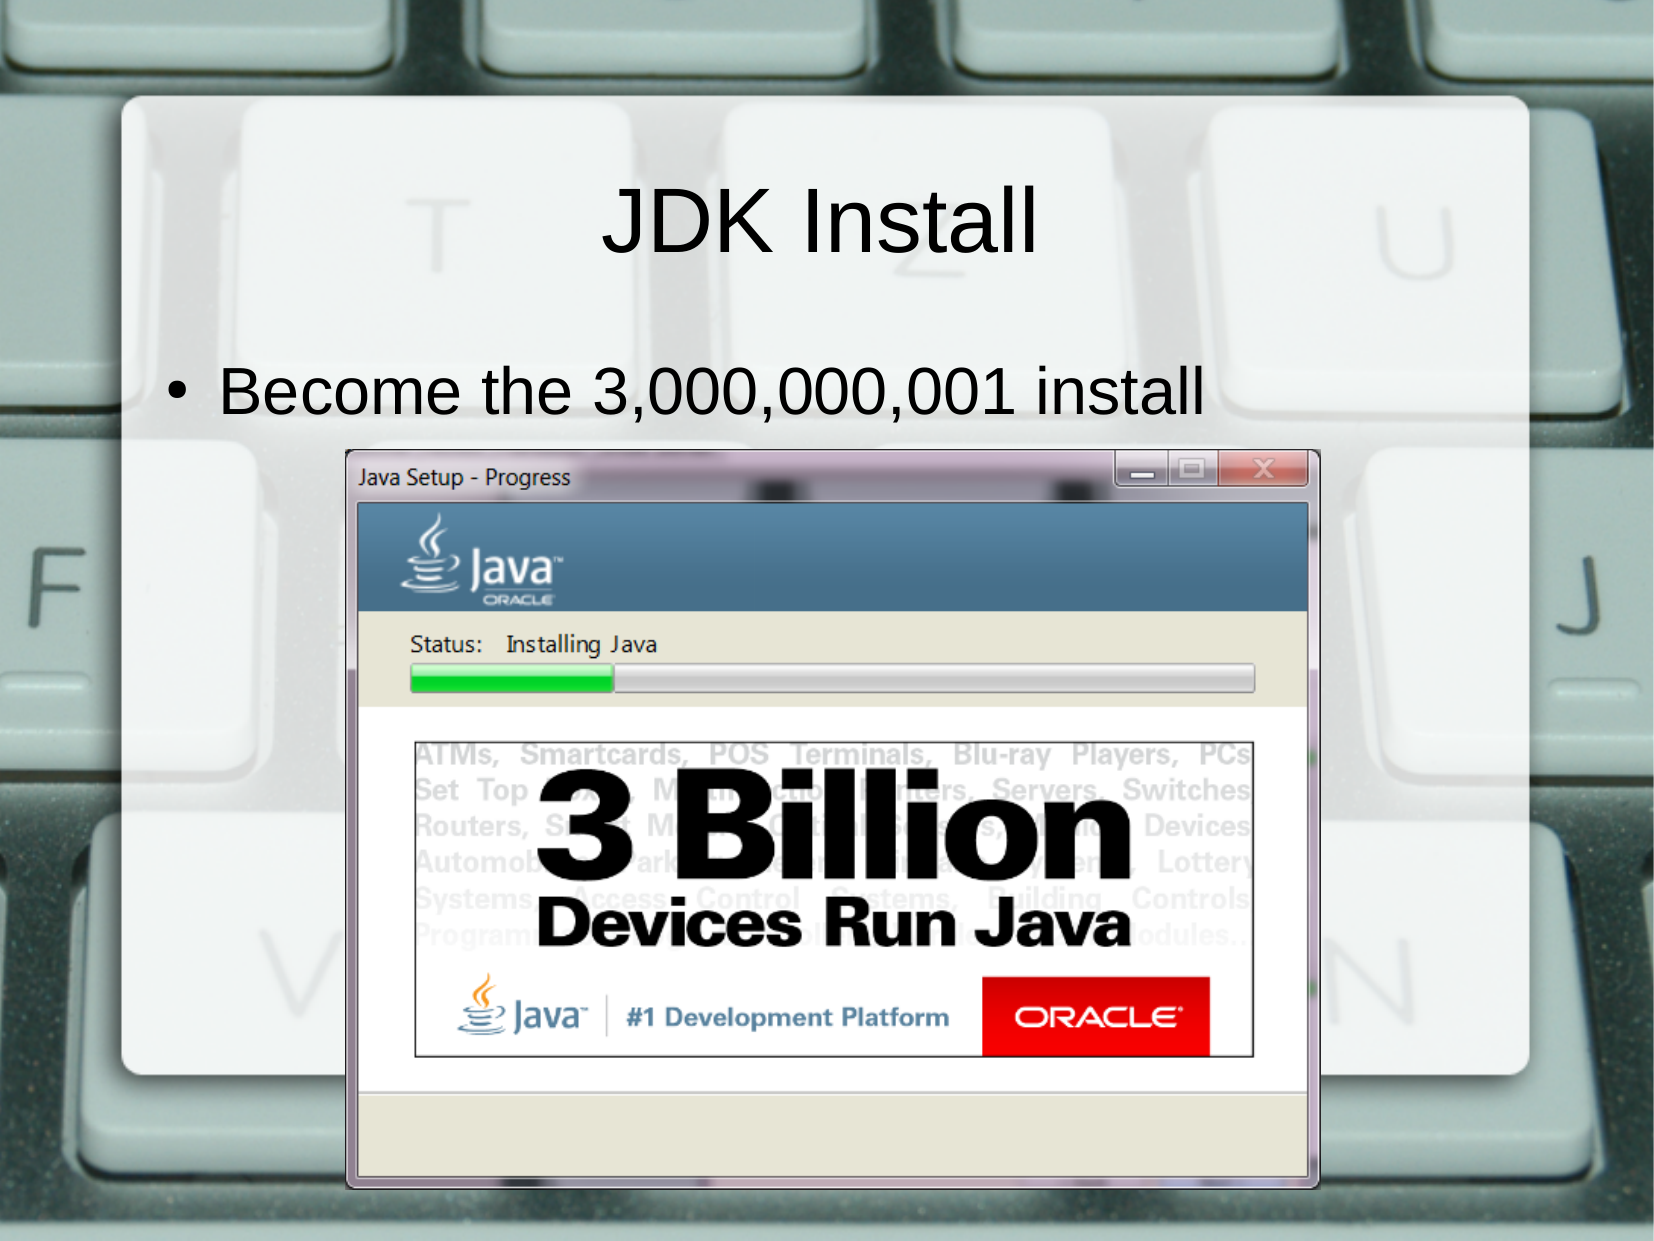

# JDK Install
Become the 3,000,000,001 install